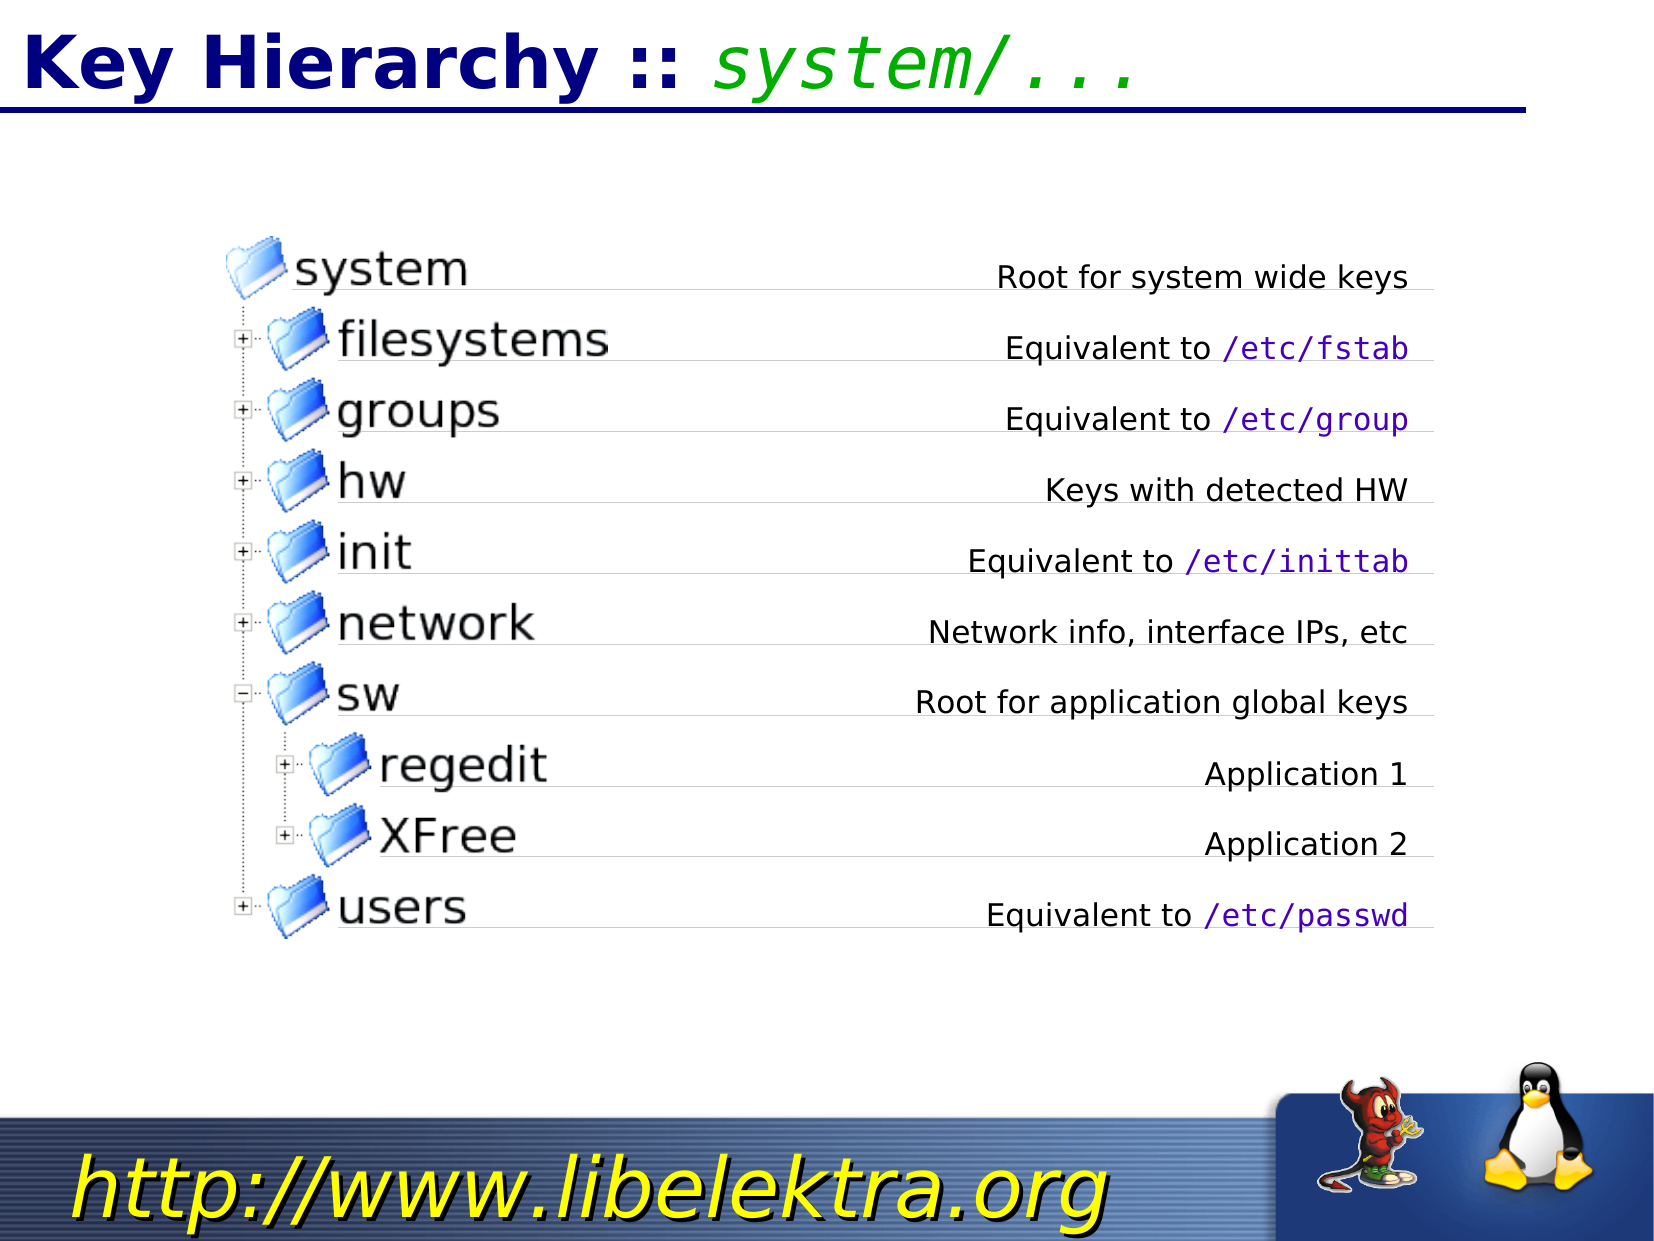

Key Hierarchy :: system/...
Root for system wide keys
Equivalent to /etc/fstab
Equivalent to /etc/group
Keys with detected HW
Equivalent to /etc/inittab
Network info, interface IPs, etc
Root for application global keys
Application 1
Application 2
Equivalent to /etc/passwd